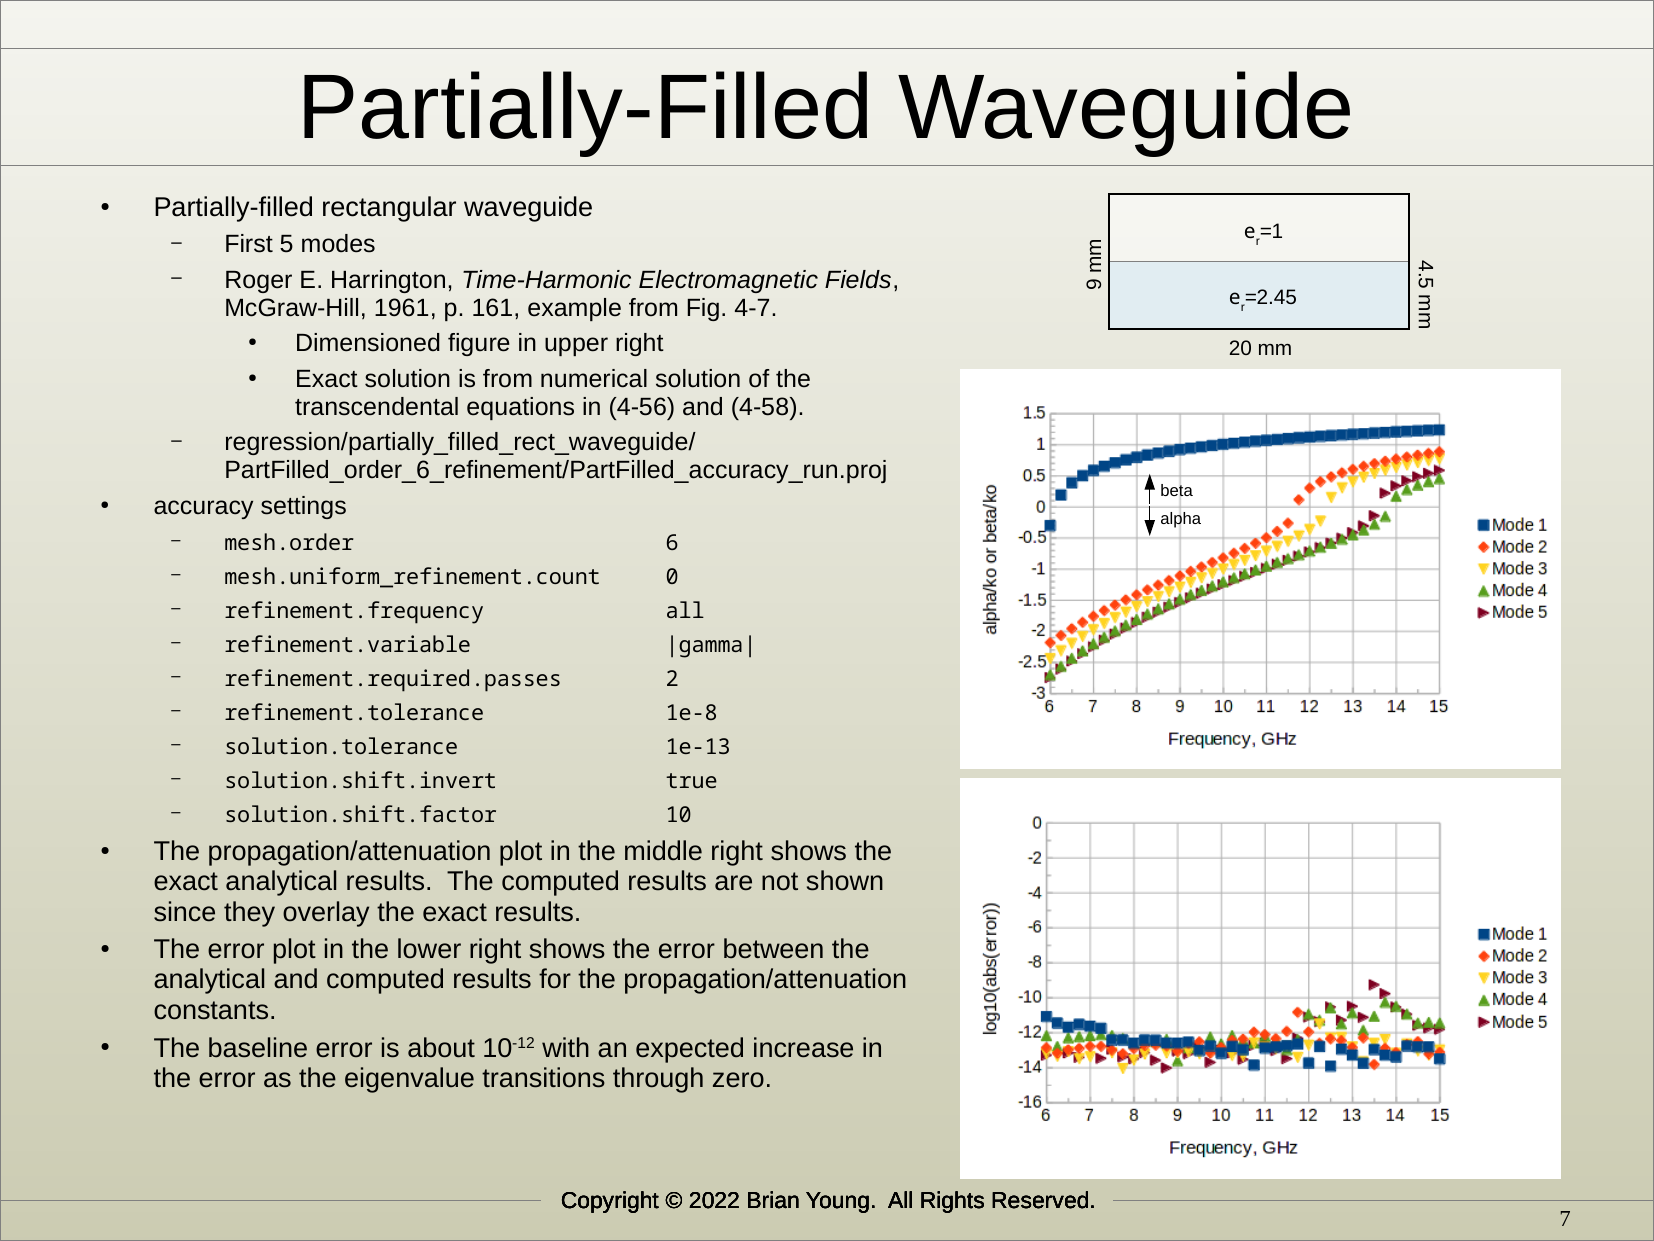

# Partially-Filled Waveguide
Partially-filled rectangular waveguide
First 5 modes
Roger E. Harrington, Time-Harmonic Electromagnetic Fields, McGraw-Hill, 1961, p. 161, example from Fig. 4-7.
Dimensioned figure in upper right
Exact solution is from numerical solution of the transcendental equations in (4-56) and (4-58).
regression/partially_filled_rect_waveguide/PartFilled_order_6_refinement/PartFilled_accuracy_run.proj
accuracy settings
mesh.order 6
mesh.uniform_refinement.count 0
refinement.frequency all
refinement.variable |gamma|
refinement.required.passes 2
refinement.tolerance 1e-8
solution.tolerance 1e-13
solution.shift.invert true
solution.shift.factor 10
The propagation/attenuation plot in the middle right shows the exact analytical results. The computed results are not shown since they overlay the exact results.
The error plot in the lower right shows the error between the analytical and computed results for the propagation/attenuation constants.
The baseline error is about 10-12 with an expected increase in the error as the eigenvalue transitions through zero.
er=1
9 mm
er=2.45
4.5 mm
20 mm
beta
alpha
7